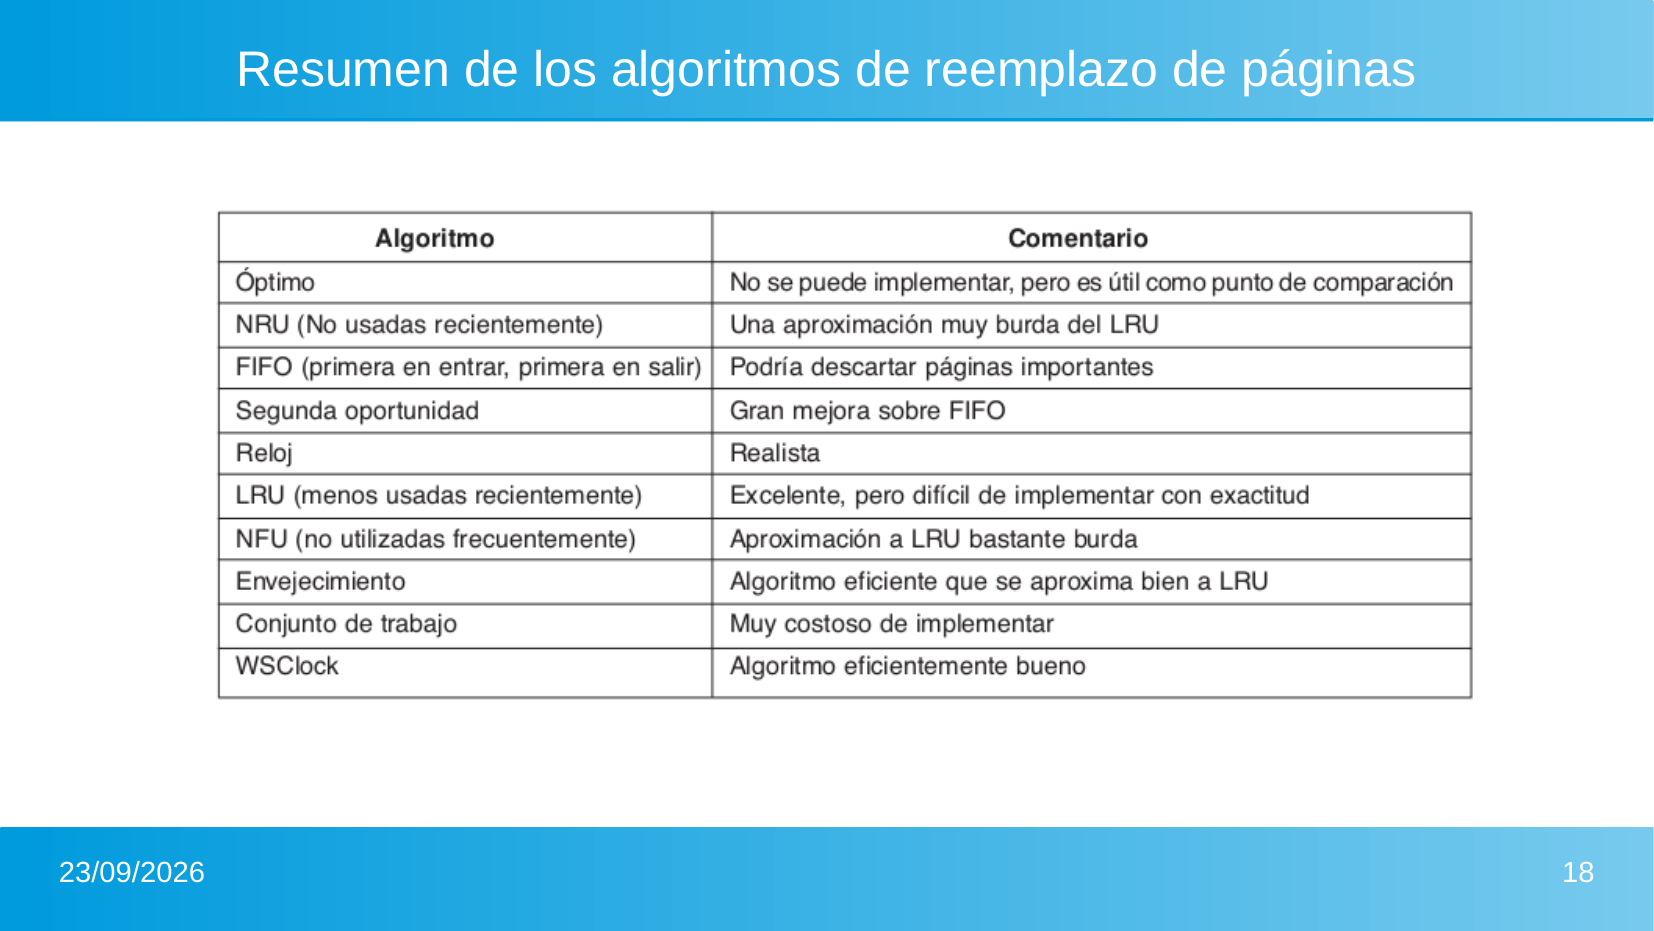

# Resumen de los algoritmos de reemplazo de páginas
18